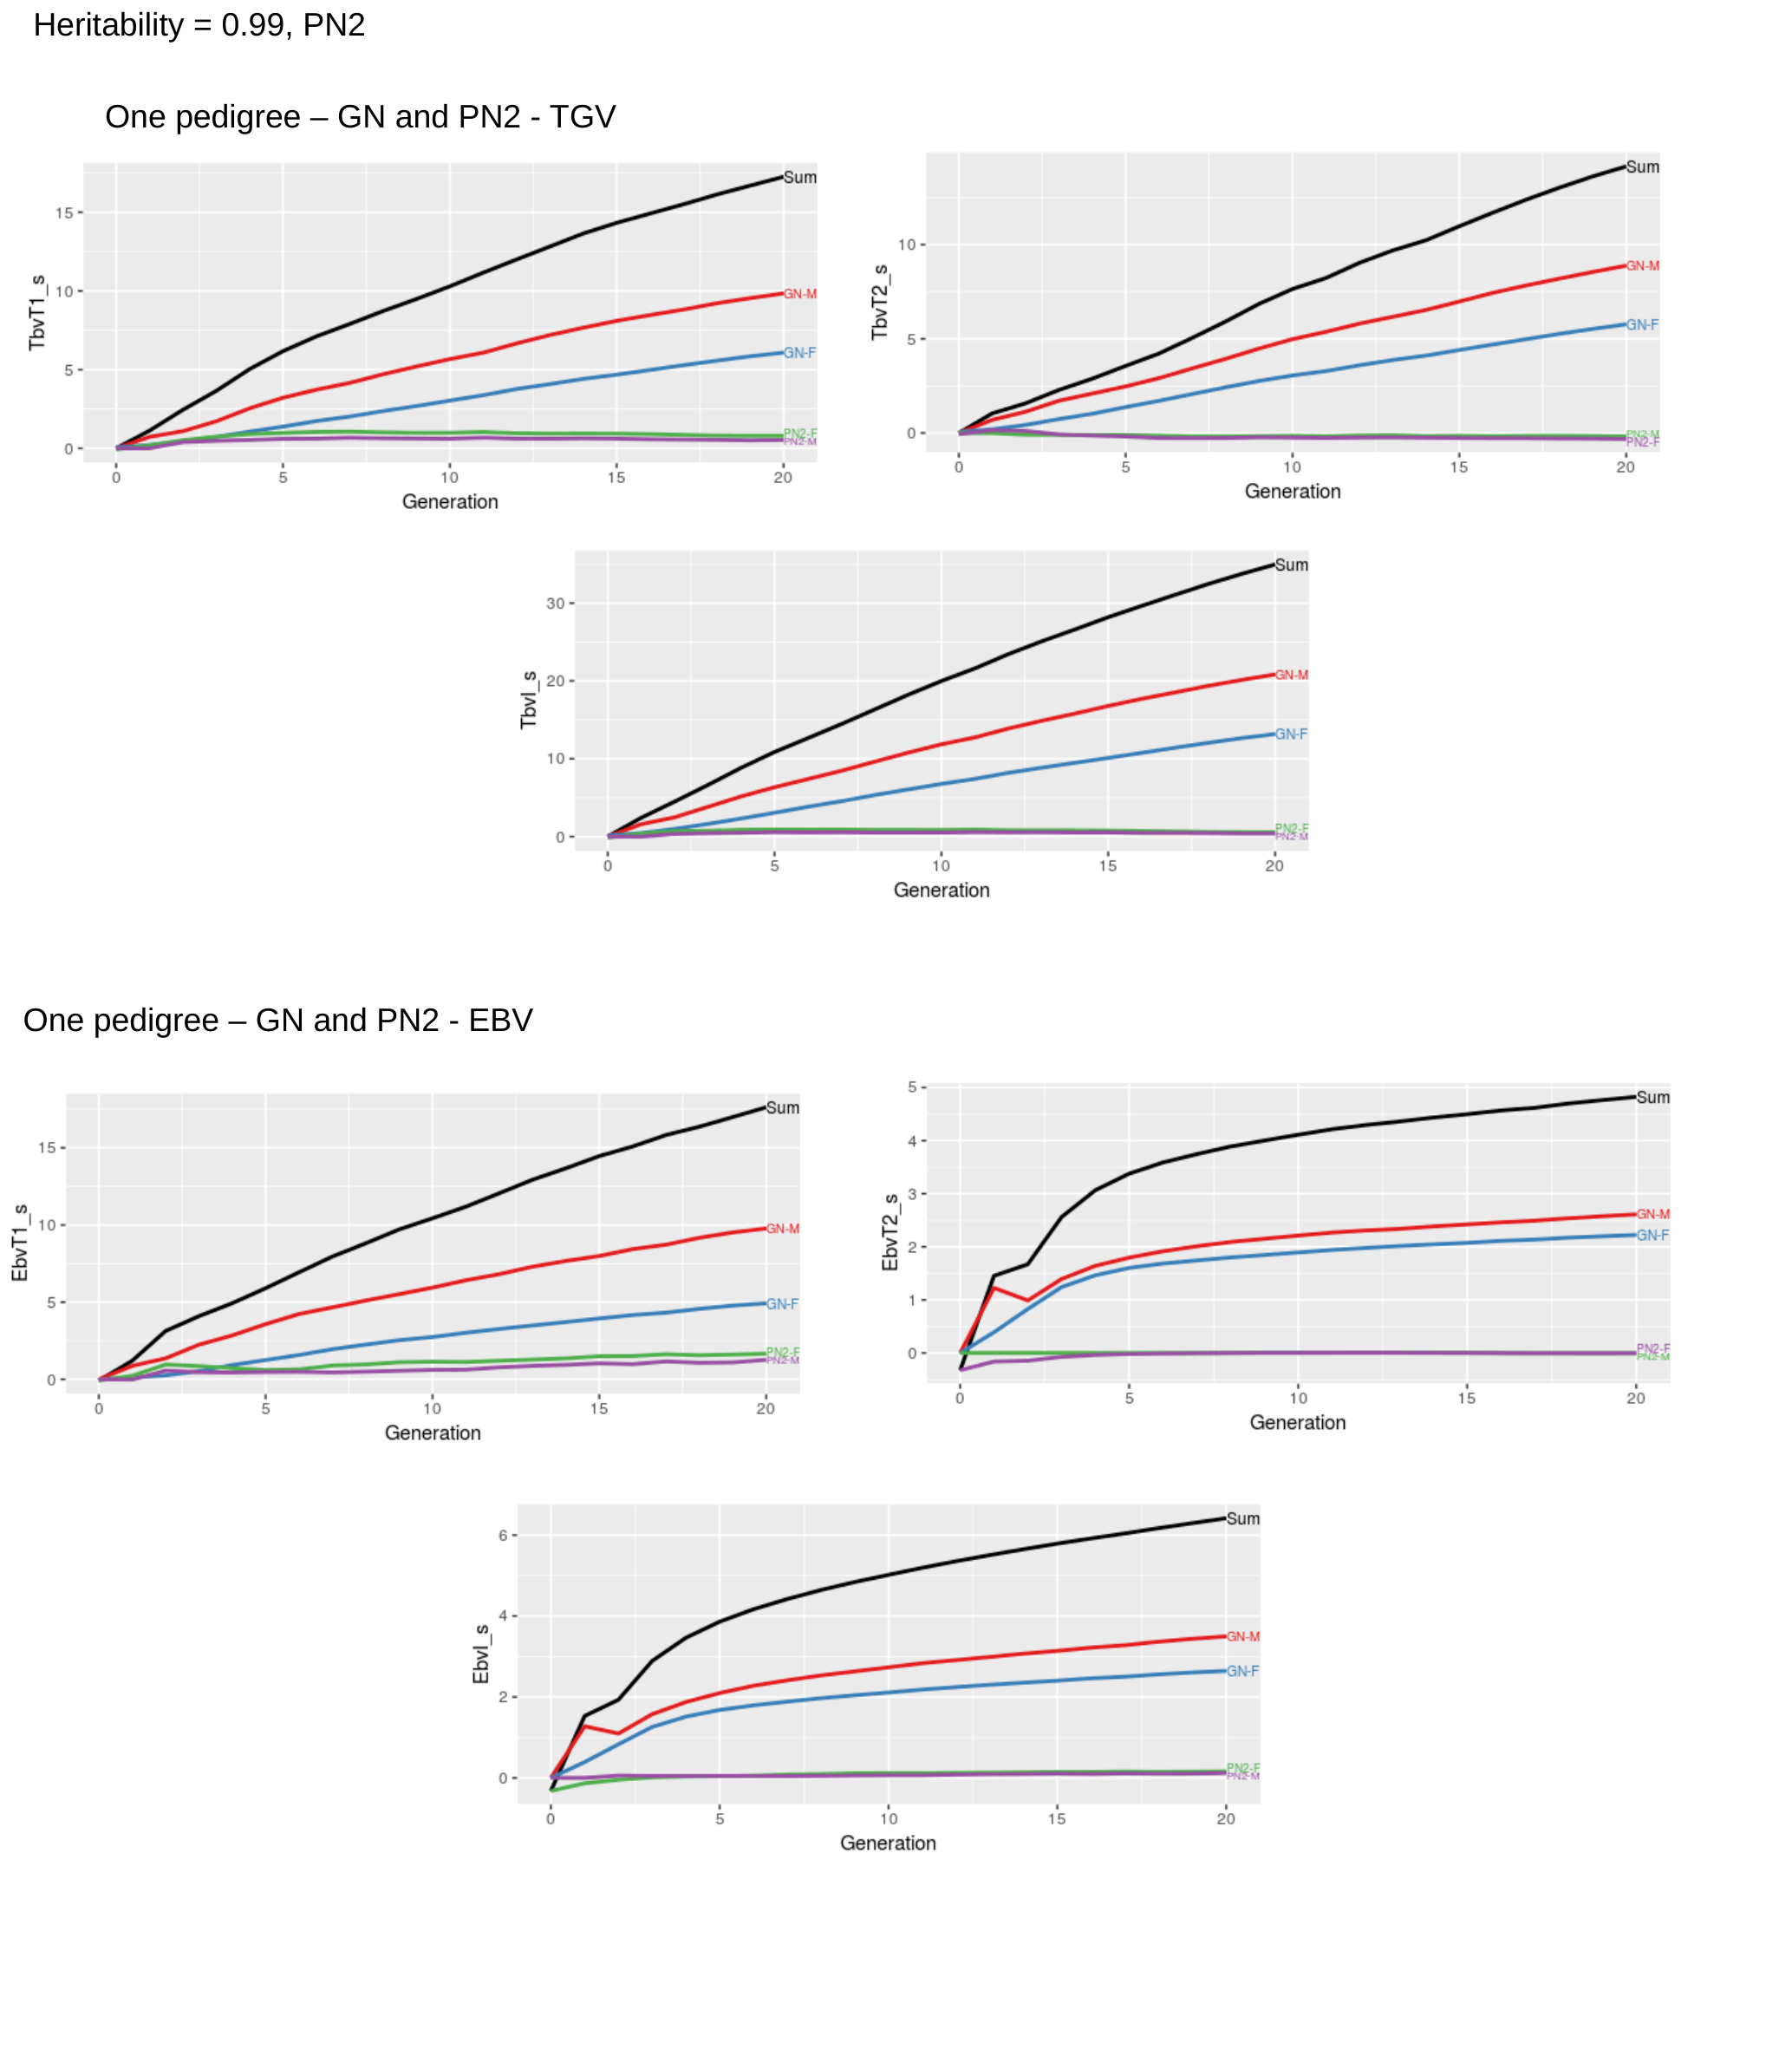

Heritability = 0.99, PN2
One pedigree – GN and PN2 - TGV
One pedigree – GN and PN2 - EBV